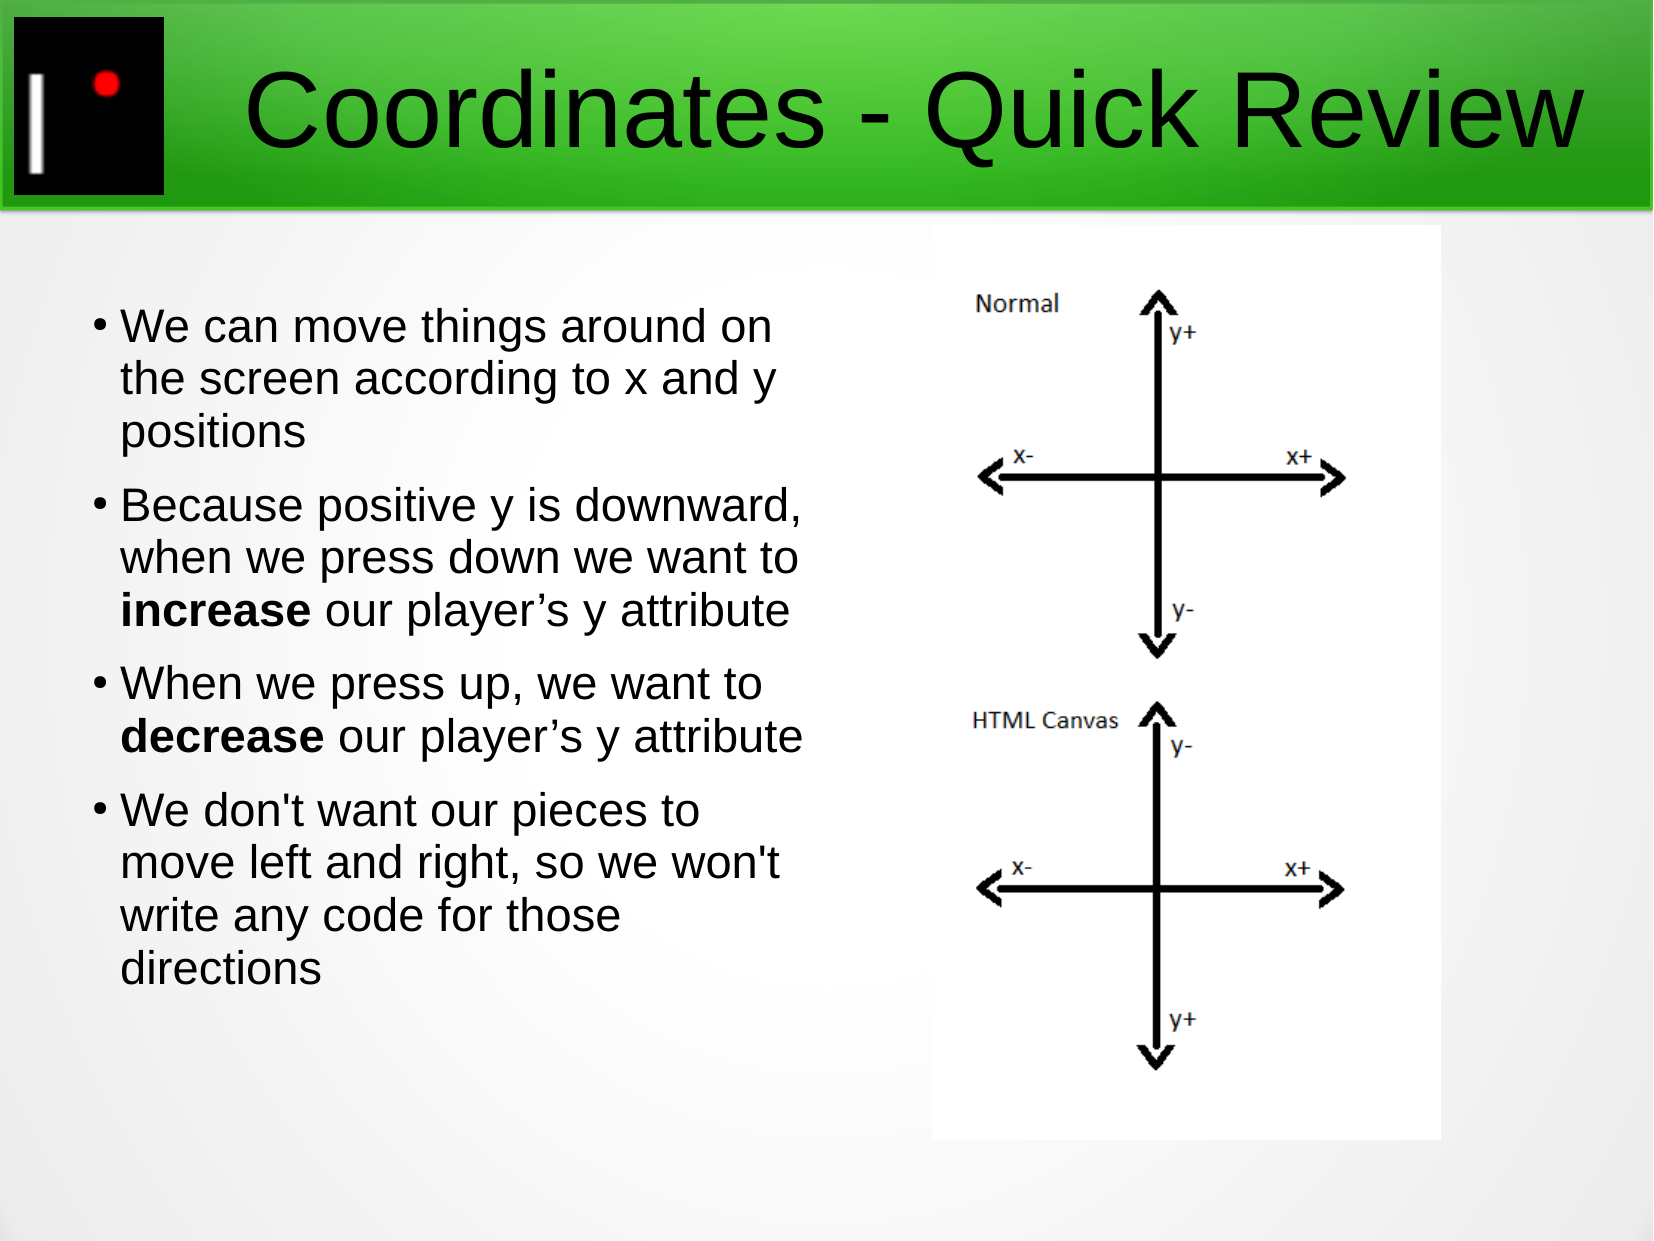

# Coordinates - Quick Review
We can move things around on the screen according to x and y positions
Because positive y is downward, when we press down we want to increase our player’s y attribute
When we press up, we want to decrease our player’s y attribute
We don't want our pieces to move left and right, so we won't write any code for those directions